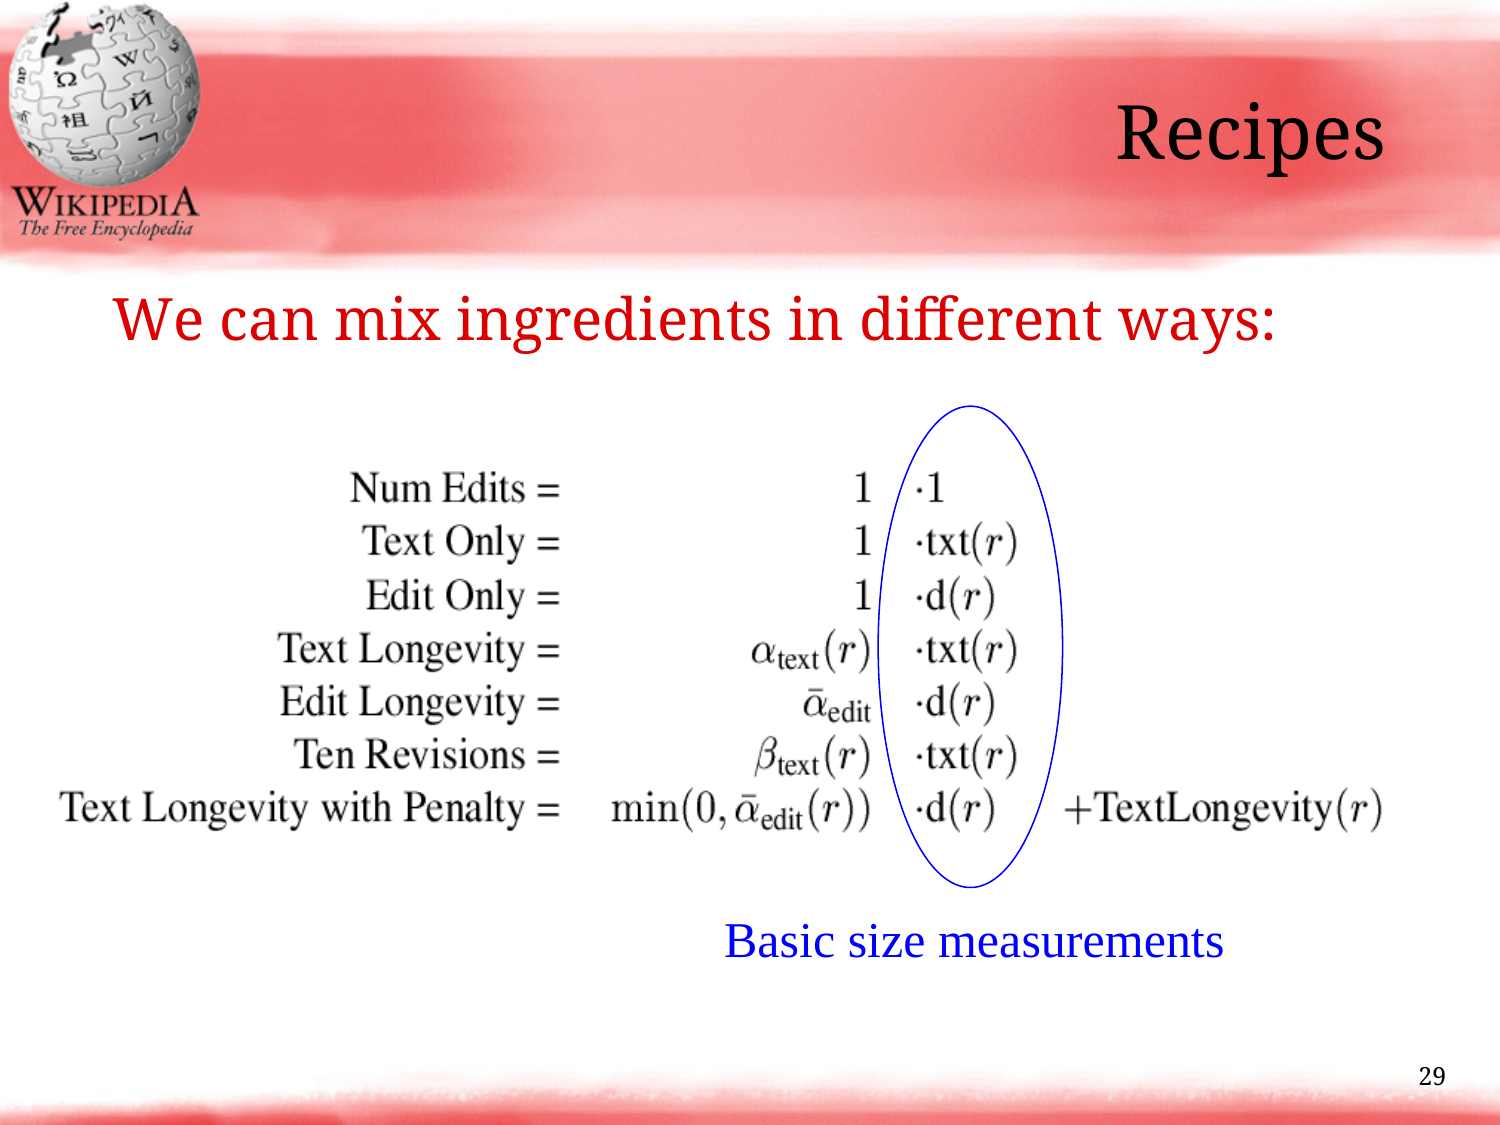

# Recipes
We can mix ingredients in different ways:
Basic size measurements
29